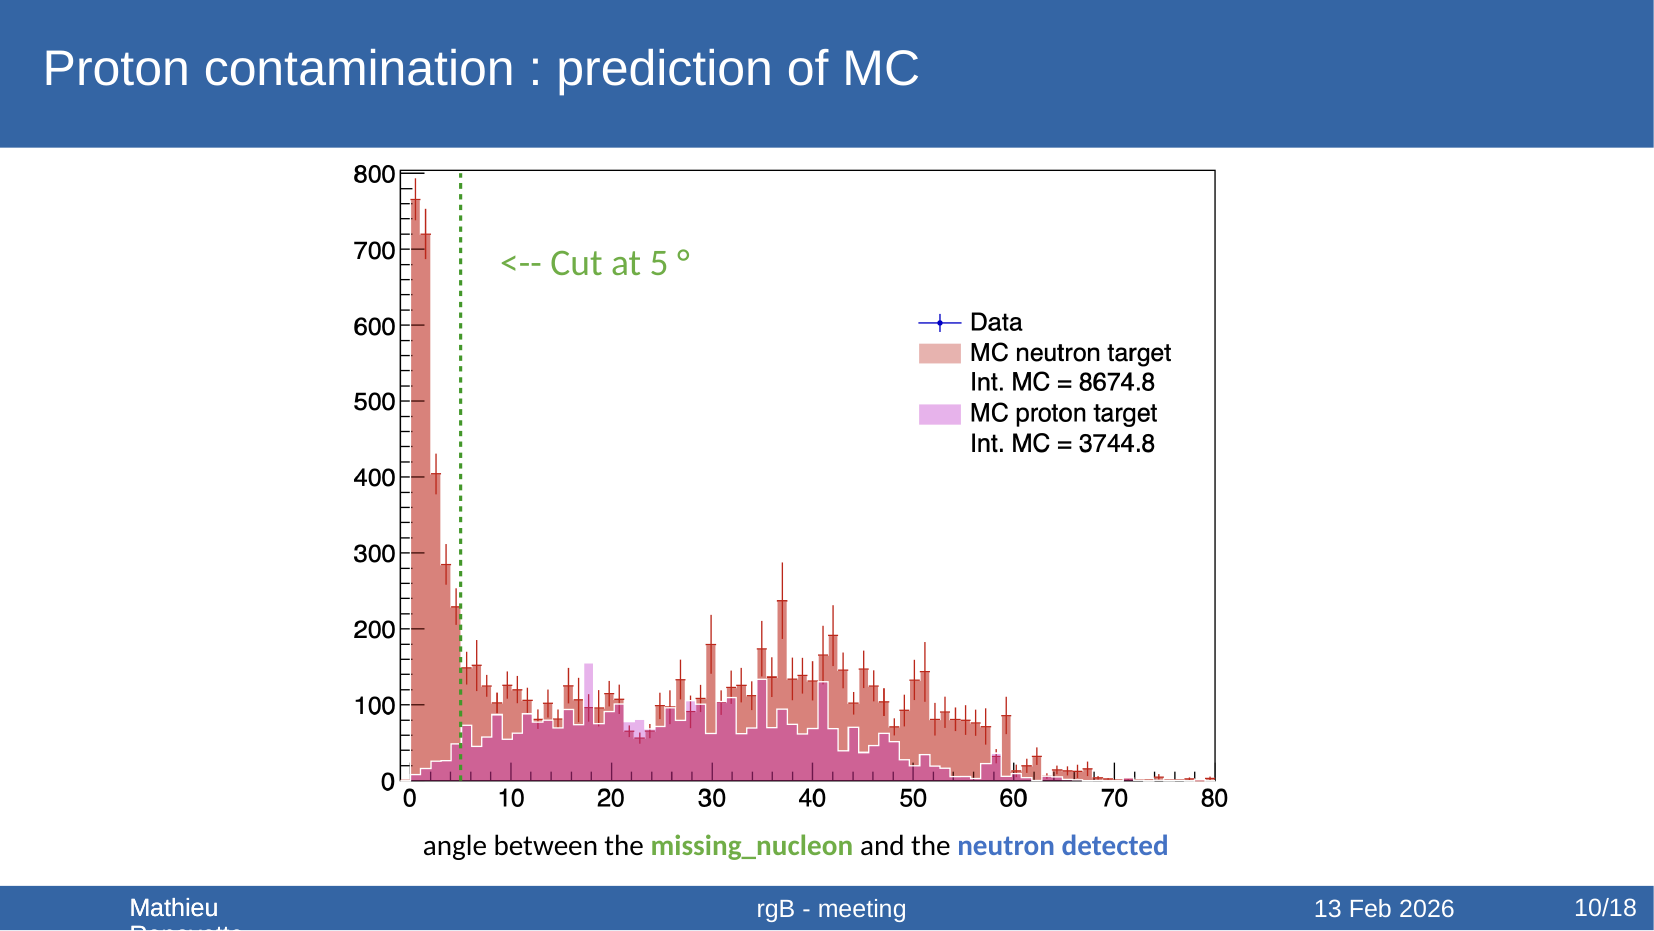

Proton contamination : prediction of MC
<-- Cut at 5 °
angle between the missing_nucleon and the neutron detected
Mathieu Ronayette
10/18
Mathieu Ronayette
 rgB - meeting
13 Feb 2026